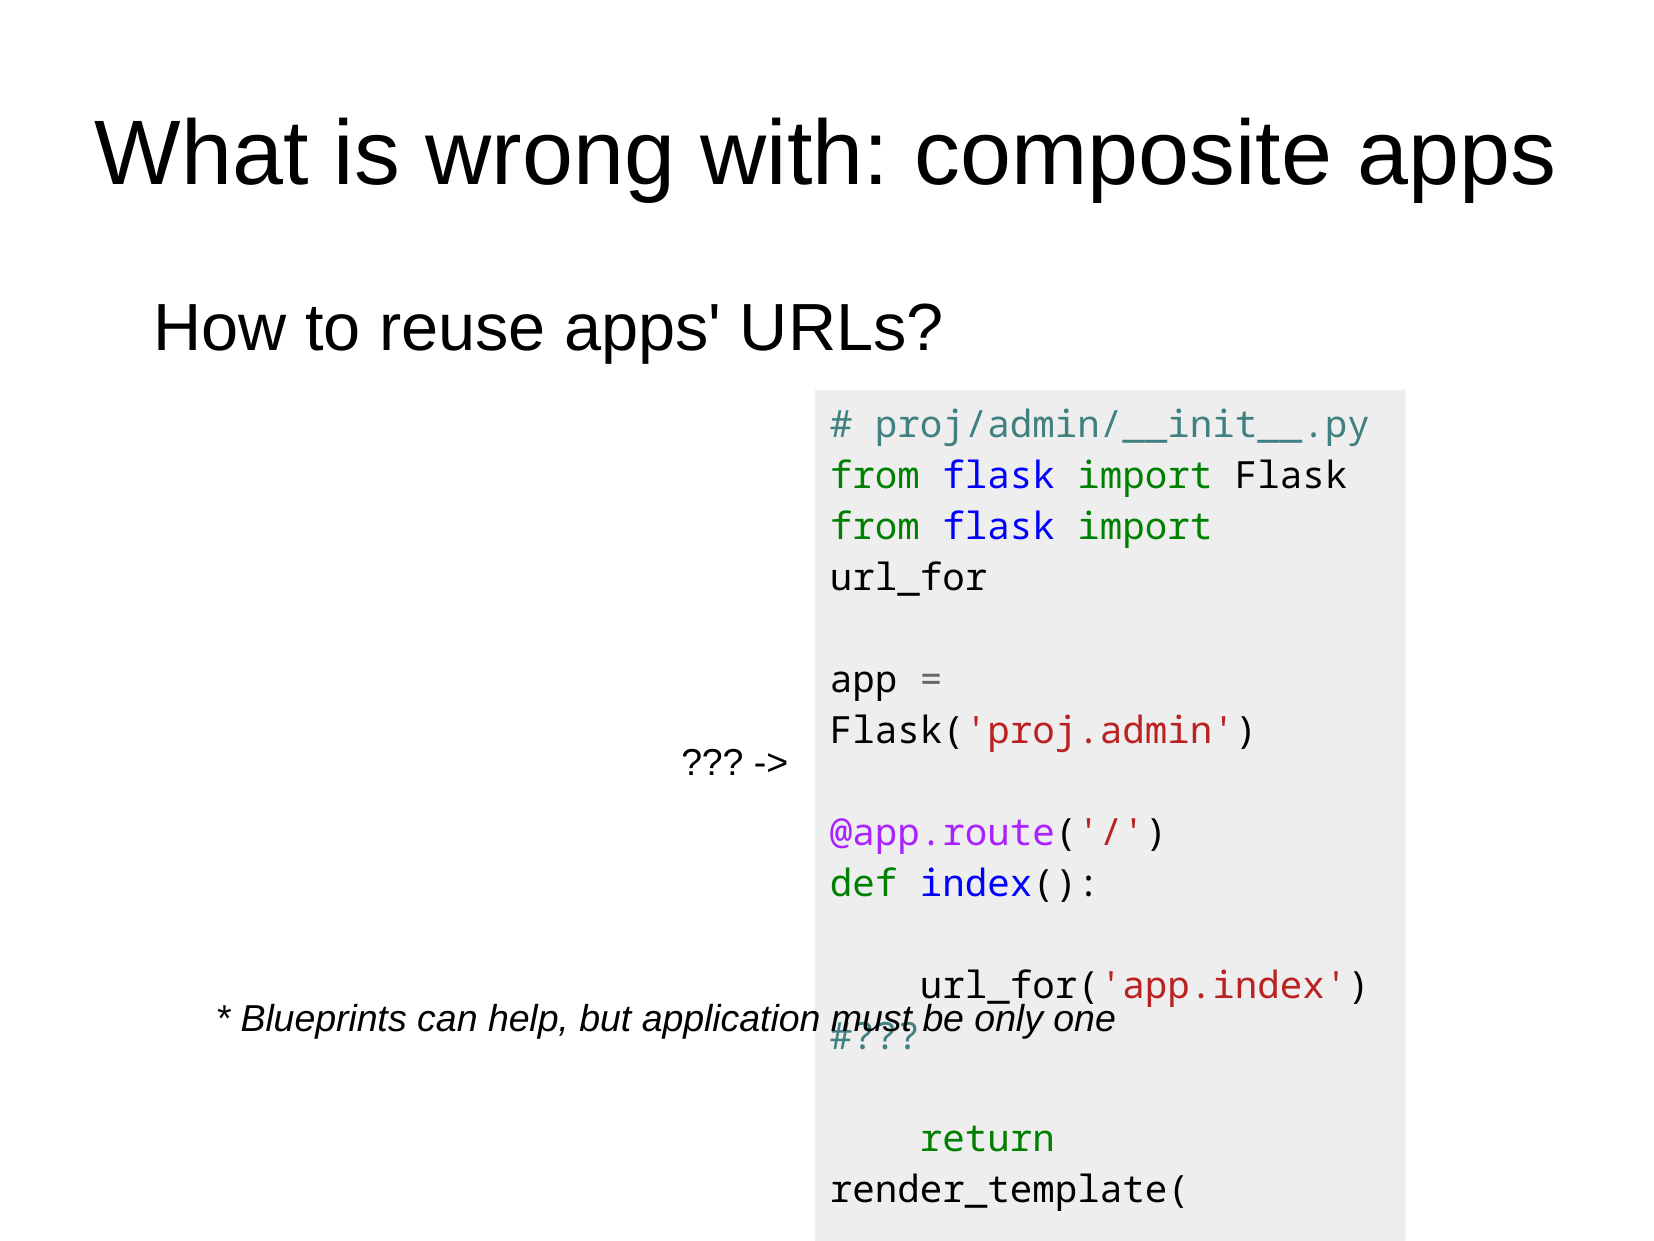

# What is wrong with: composite apps
How to reuse apps' URLs?
# proj/admin/__init__.py
from flask import Flask
from flask import url_for
app = Flask('proj.admin')
@app.route('/')
def index():
 url_for('app.index') #???
 return render_template(
 'admin_index.html')
??? ->
* Blueprints can help, but application must be only one